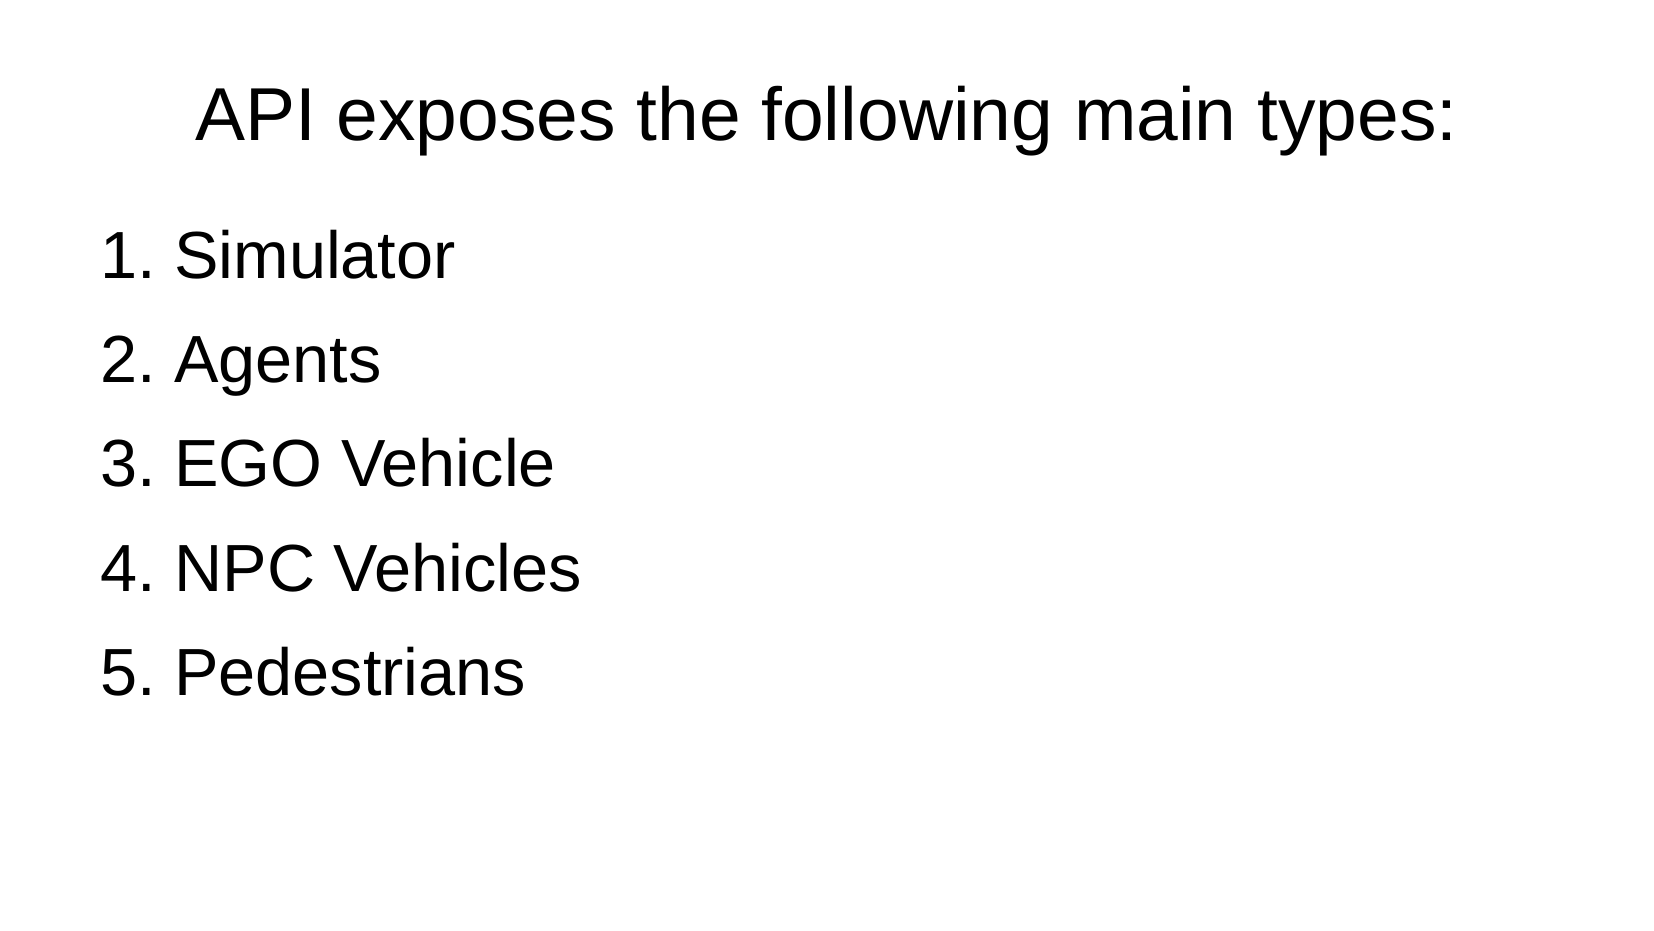

# API exposes the following main types:
 Simulator
 Agents
 EGO Vehicle
 NPC Vehicles
 Pedestrians